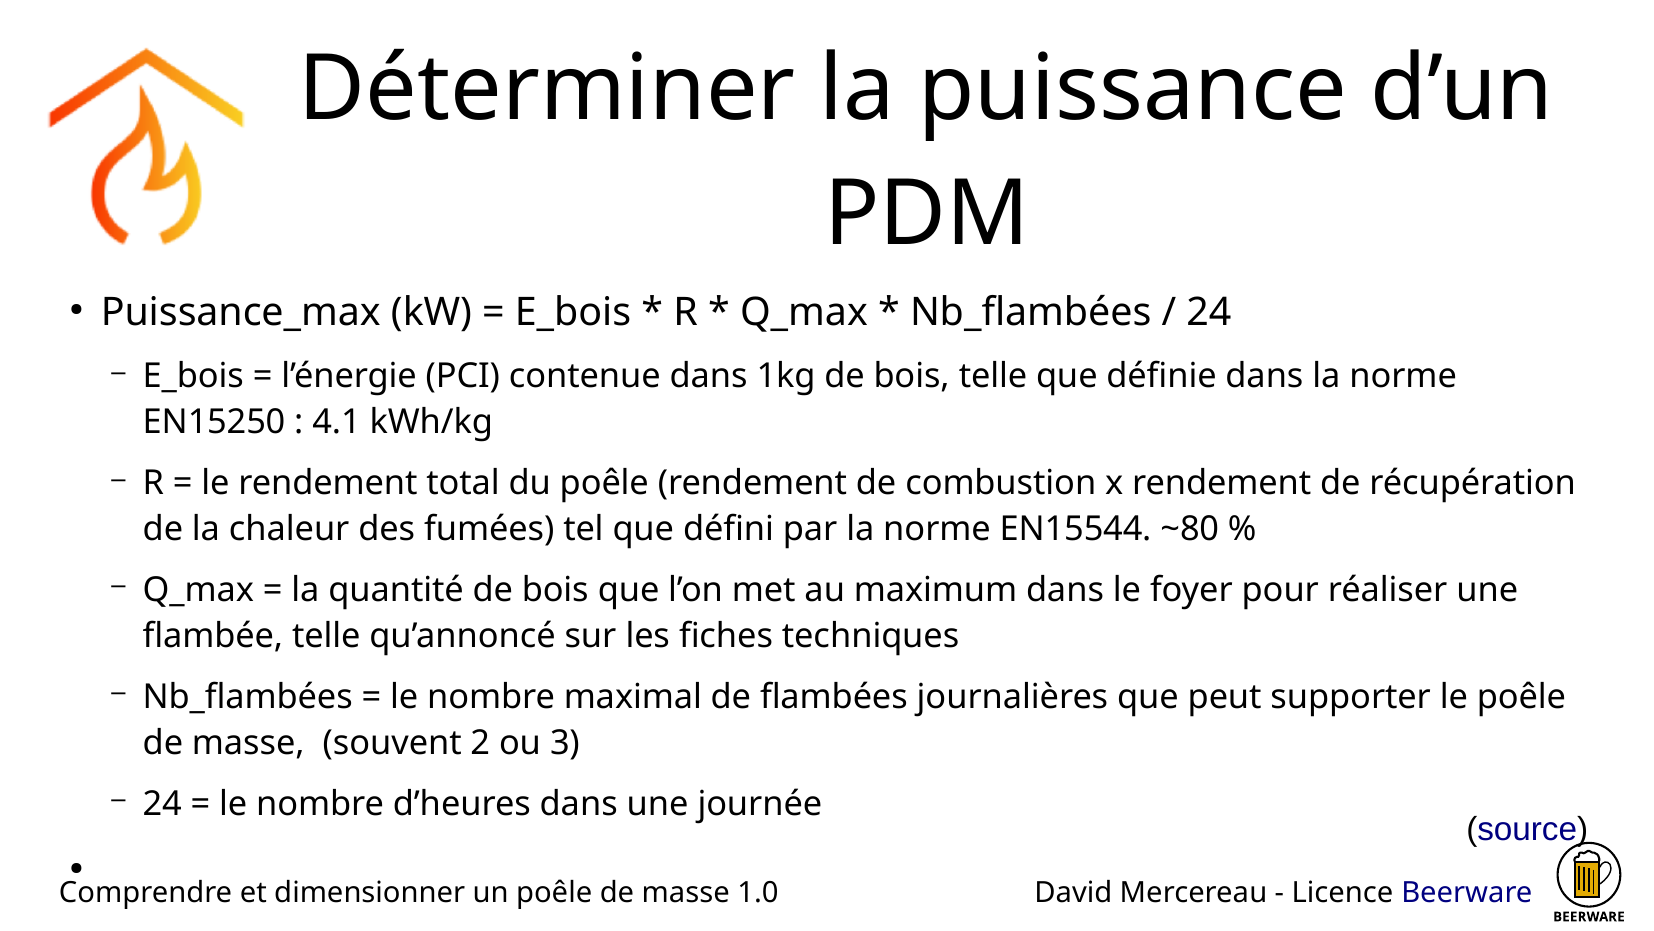

# Déterminer la puissance d’un PDM
Puissance_max (kW) = E_bois * R * Q_max * Nb_flambées / 24
E_bois = l’énergie (PCI) contenue dans 1kg de bois, telle que définie dans la norme EN15250 : 4.1 kWh/kg
R = le rendement total du poêle (rendement de combustion x rendement de récupération de la chaleur des fumées) tel que défini par la norme EN15544. ~80 %
Q_max = la quantité de bois que l’on met au maximum dans le foyer pour réaliser une flambée, telle qu’annoncé sur les fiches techniques
Nb_flambées = le nombre maximal de flambées journalières que peut supporter le poêle de masse, (souvent 2 ou 3)
24 = le nombre d’heures dans une journée
(source)
Comprendre et dimensionner un poêle de masse 1.0